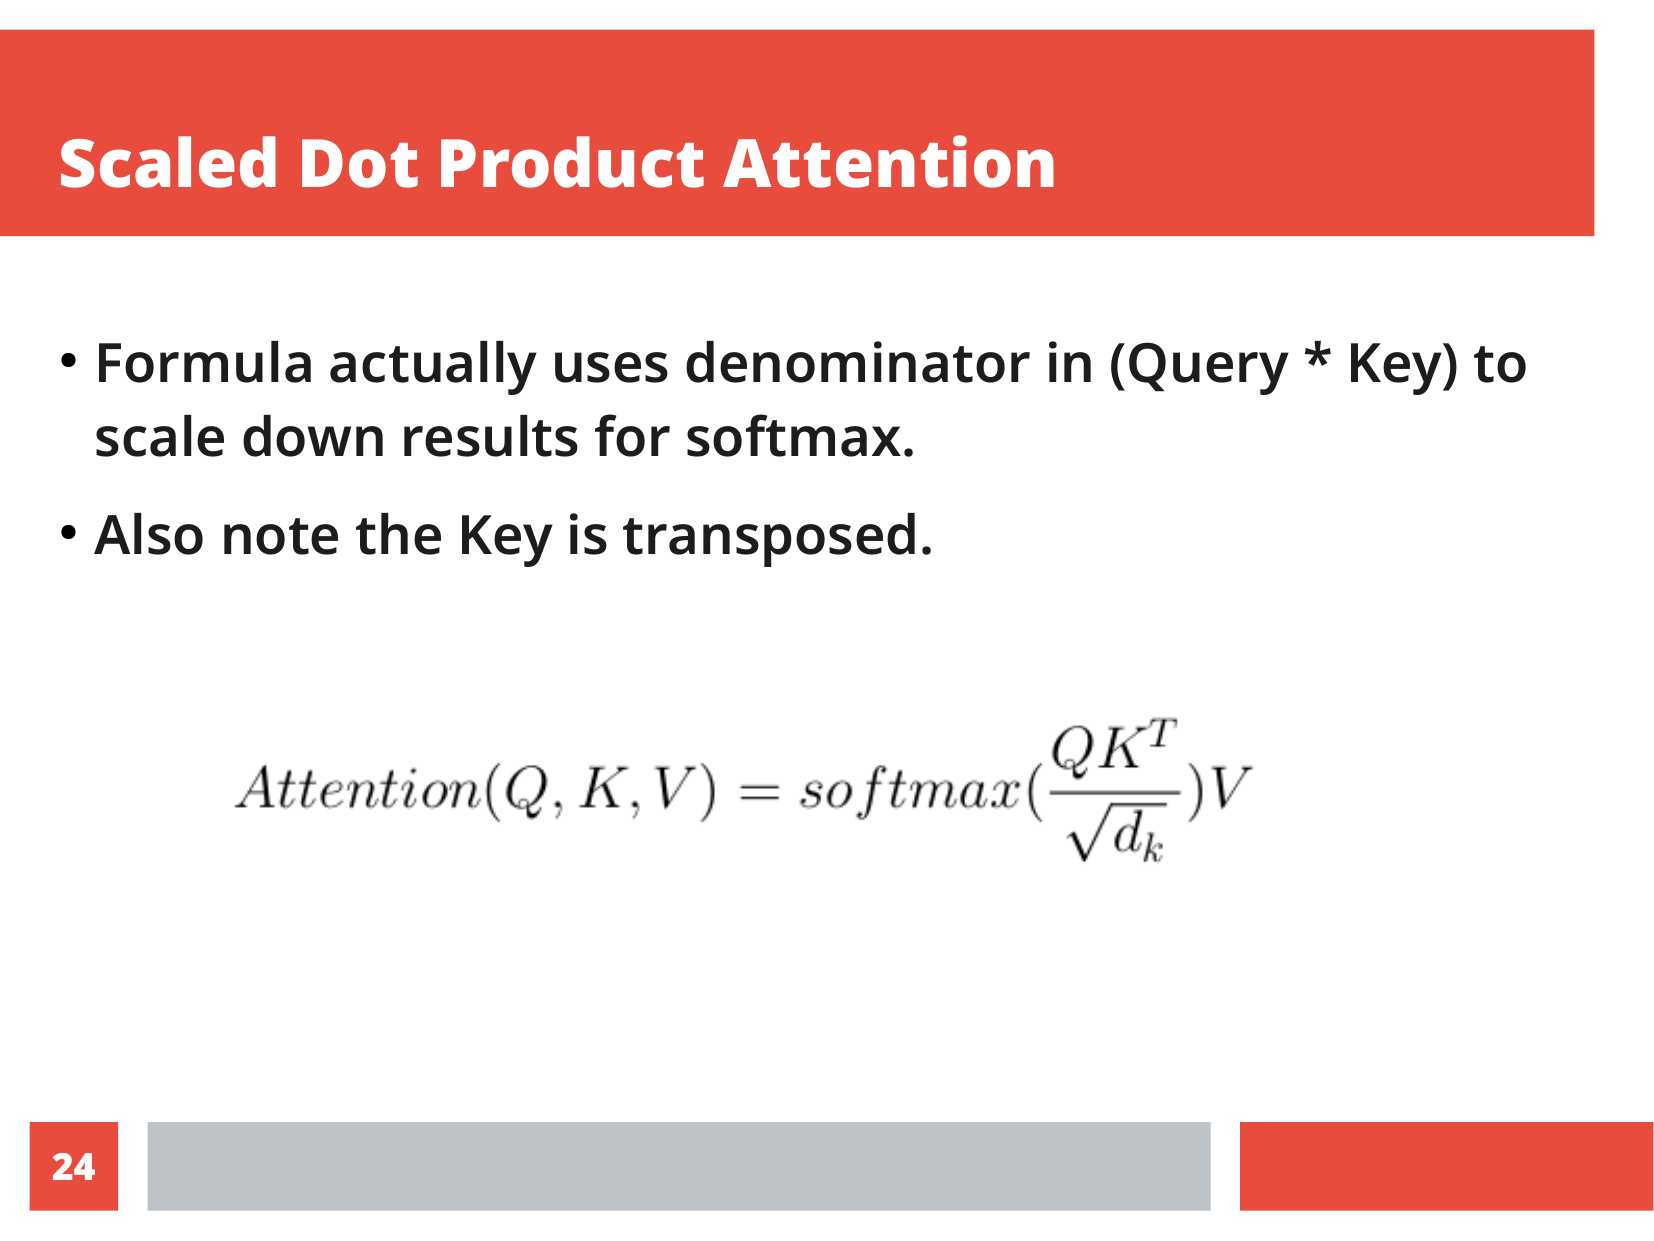

# Scaled Dot Product Attention
Formula actually uses denominator in (Query * Key) to scale down results for softmax.
Also note the Key is transposed.
24